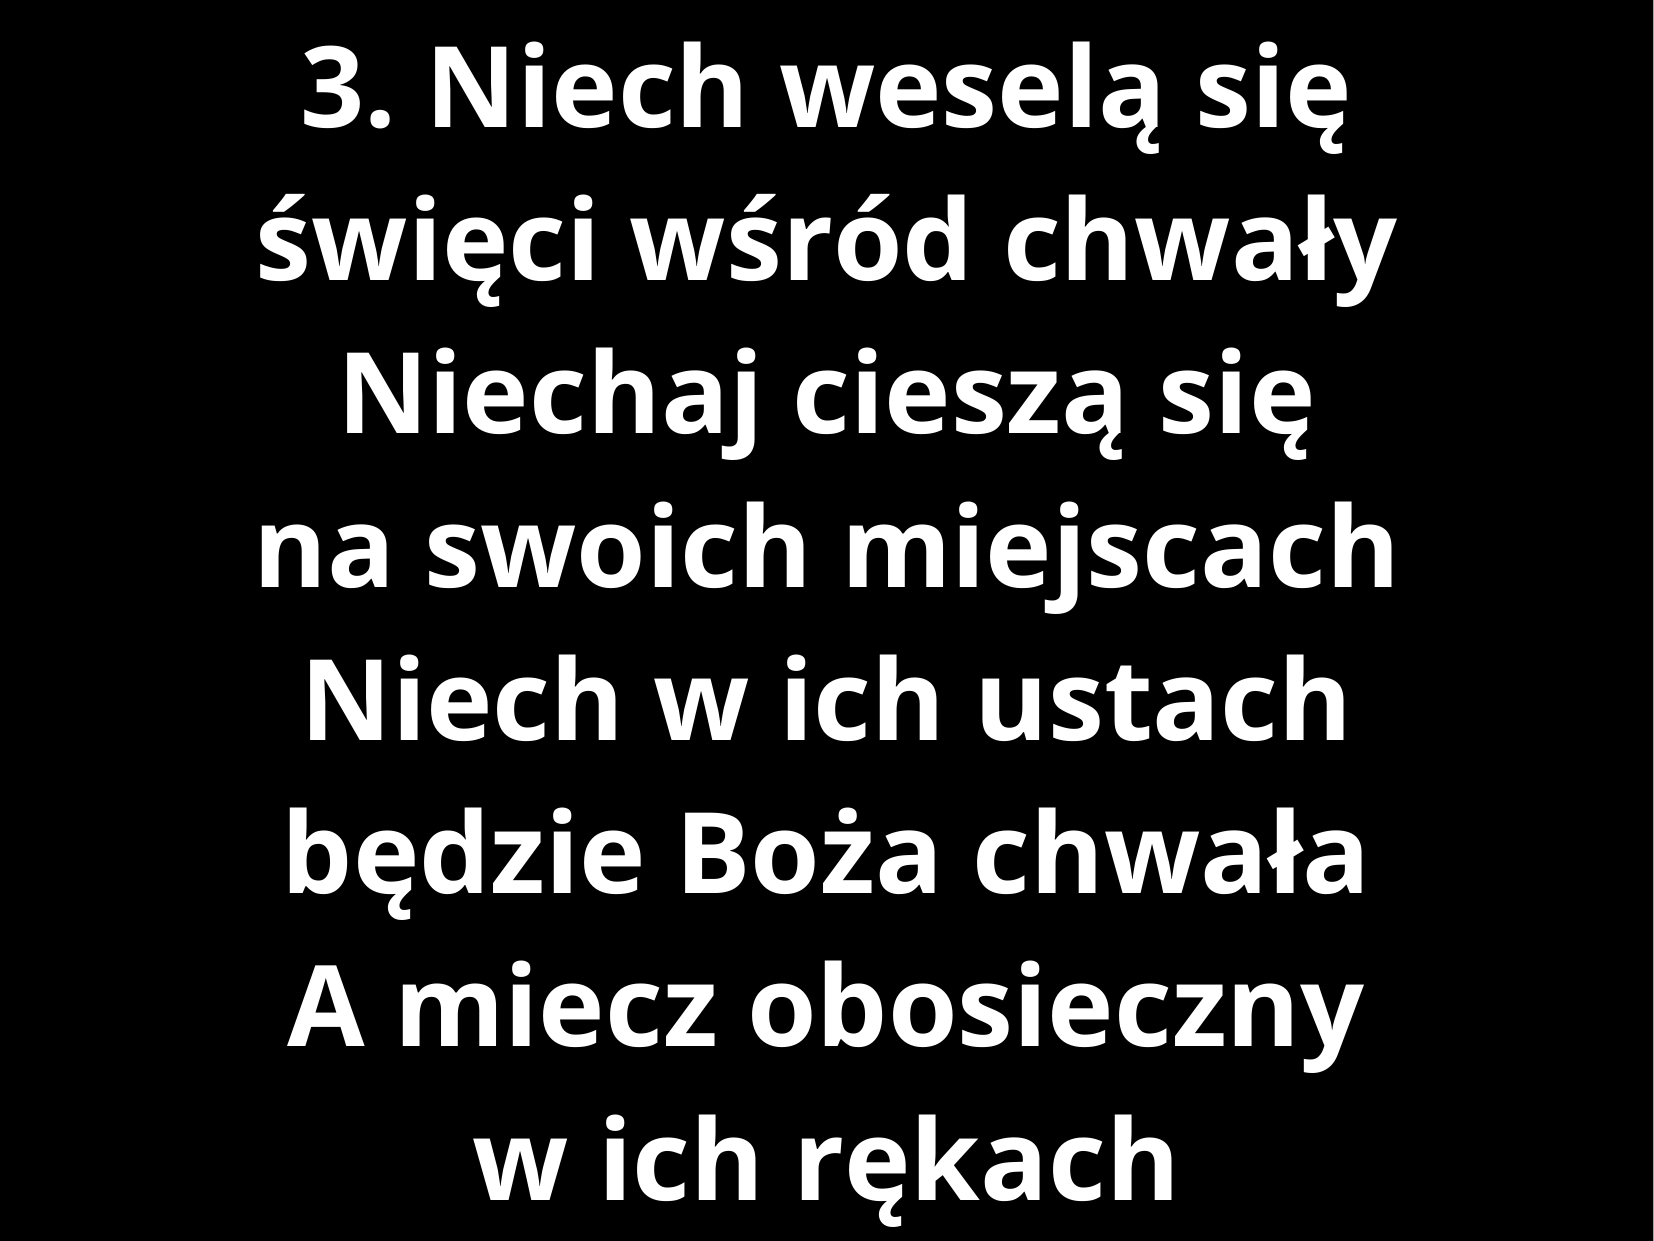

# 3. Niech weselą się święci wśród chwały Niechaj cieszą się na swoich miejscach Niech w ich ustach będzie Boża chwała A miecz obosieczny w ich rękach